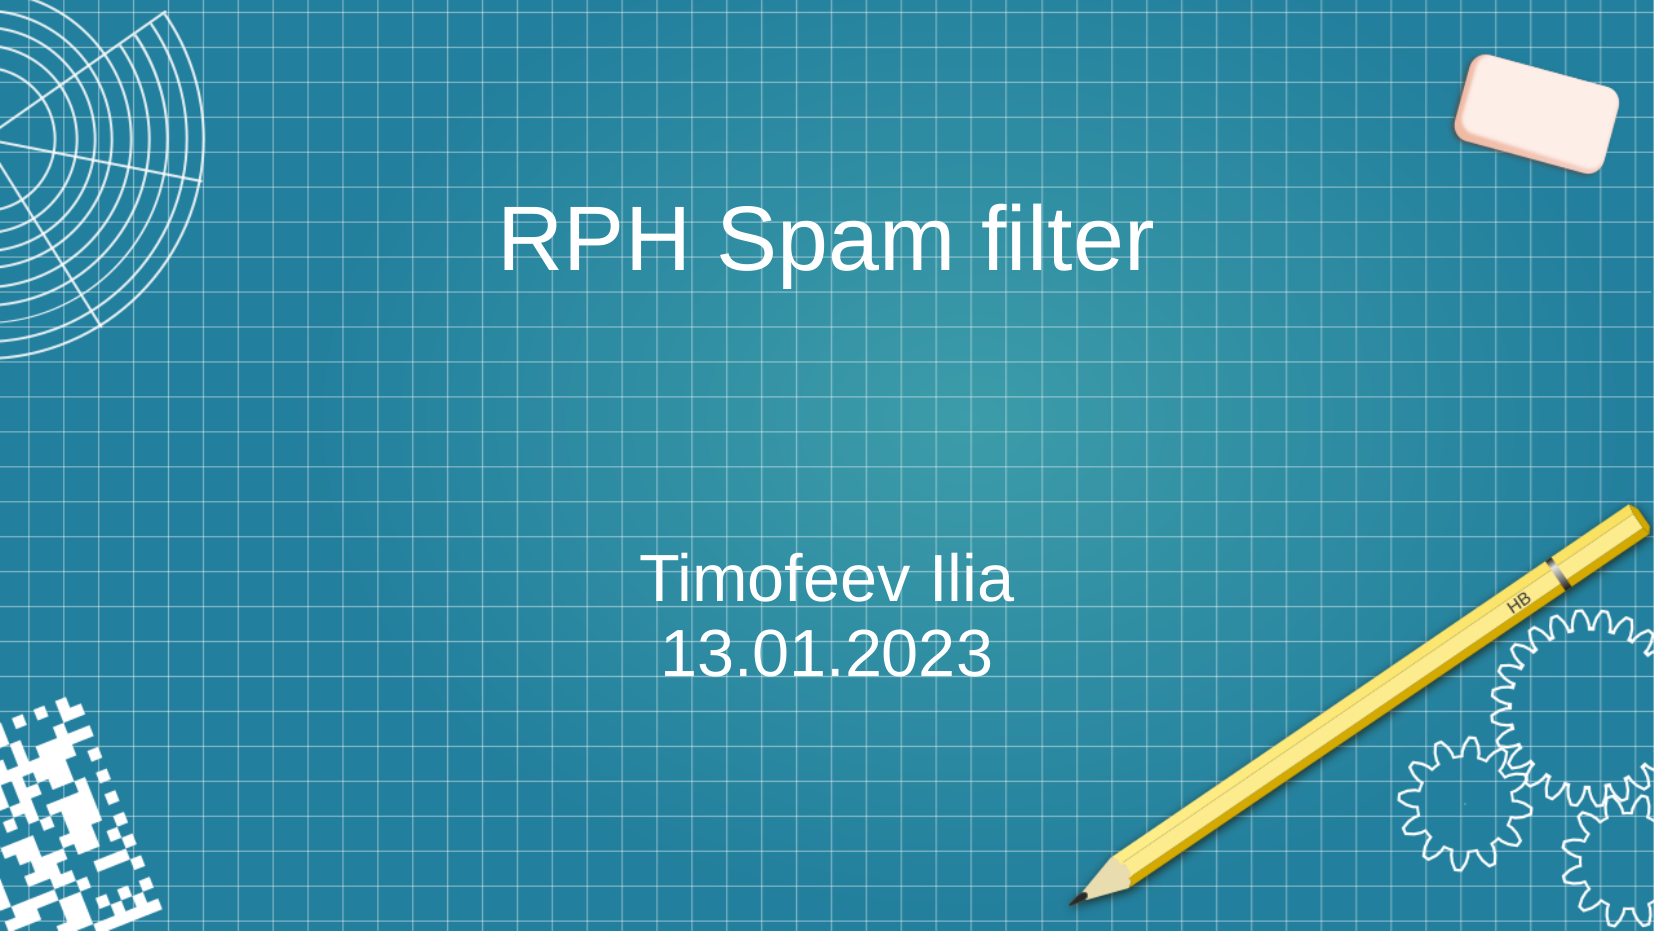

# RPH Spam filter
Timofeev Ilia
13.01.2023